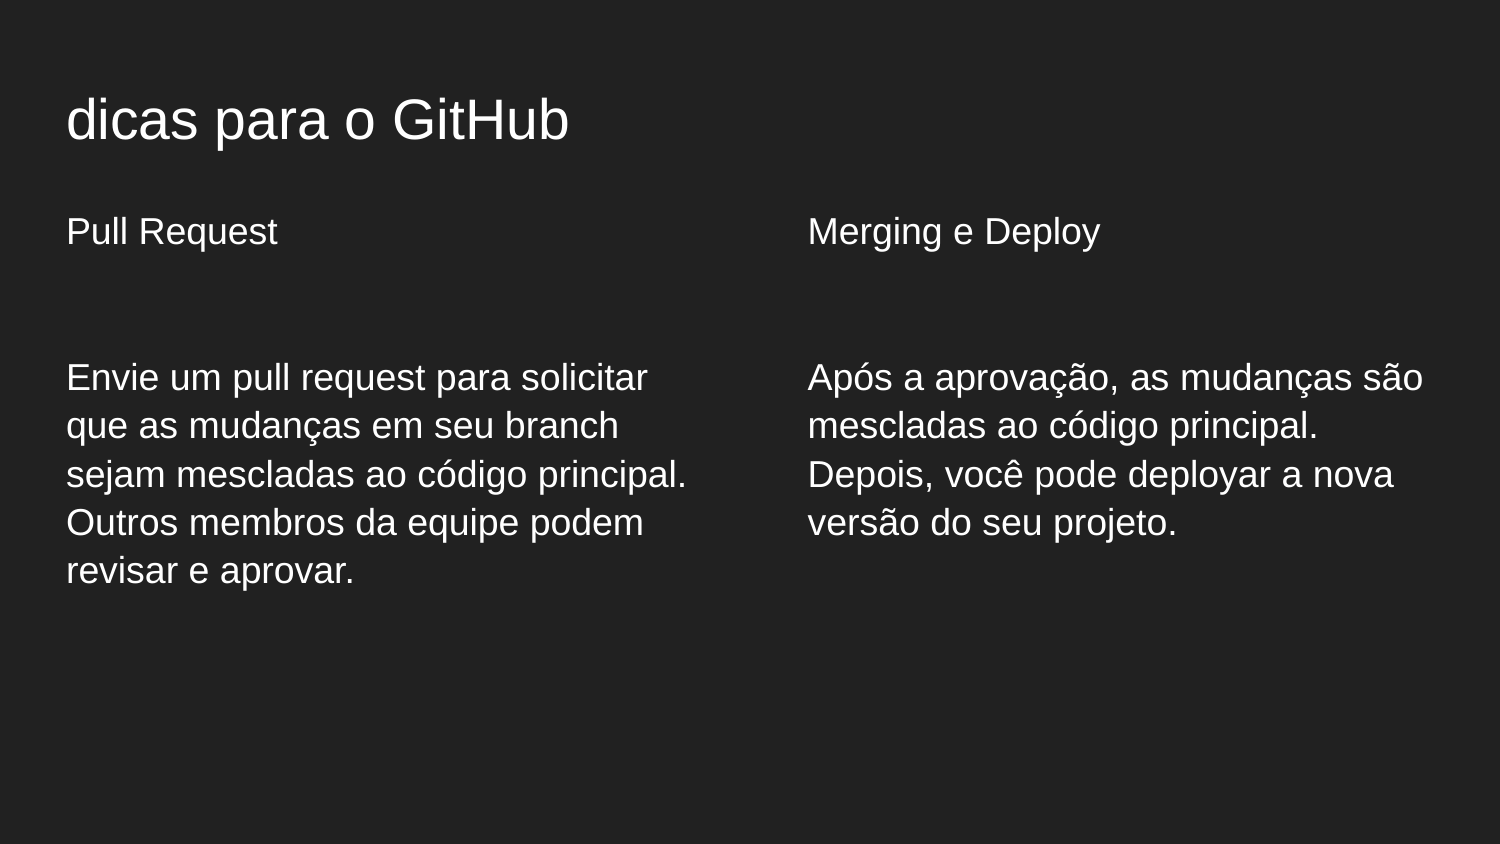

# dicas para o GitHub
Pull Request
Envie um pull request para solicitar que as mudanças em seu branch sejam mescladas ao código principal. Outros membros da equipe podem revisar e aprovar.
Merging e Deploy
Após a aprovação, as mudanças são mescladas ao código principal. Depois, você pode deployar a nova versão do seu projeto.